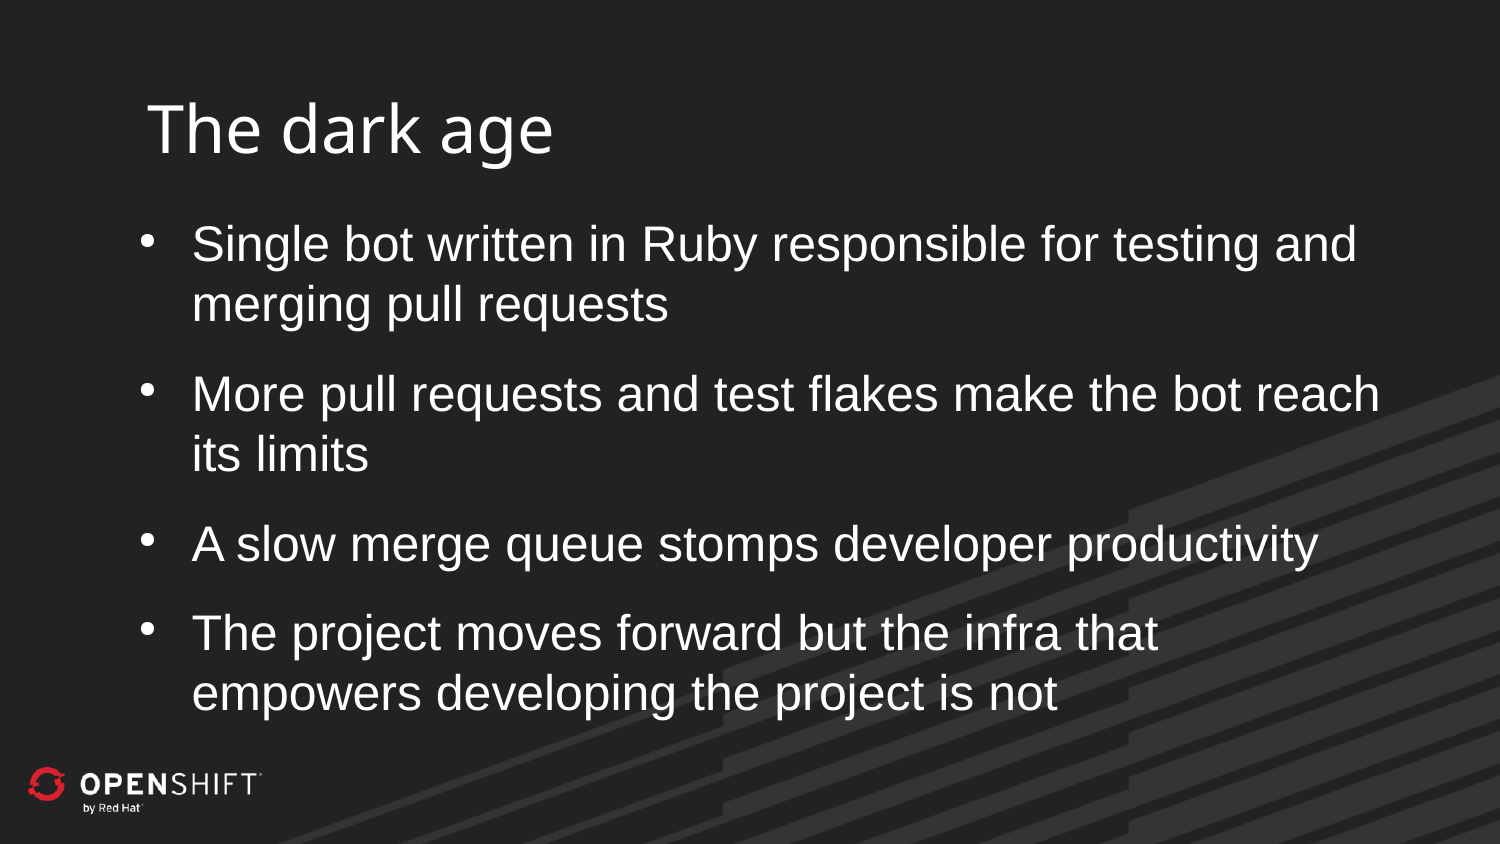

The dark age
# Single bot written in Ruby responsible for testing and merging pull requests
More pull requests and test flakes make the bot reach its limits
A slow merge queue stomps developer productivity
The project moves forward but the infra that empowers developing the project is not